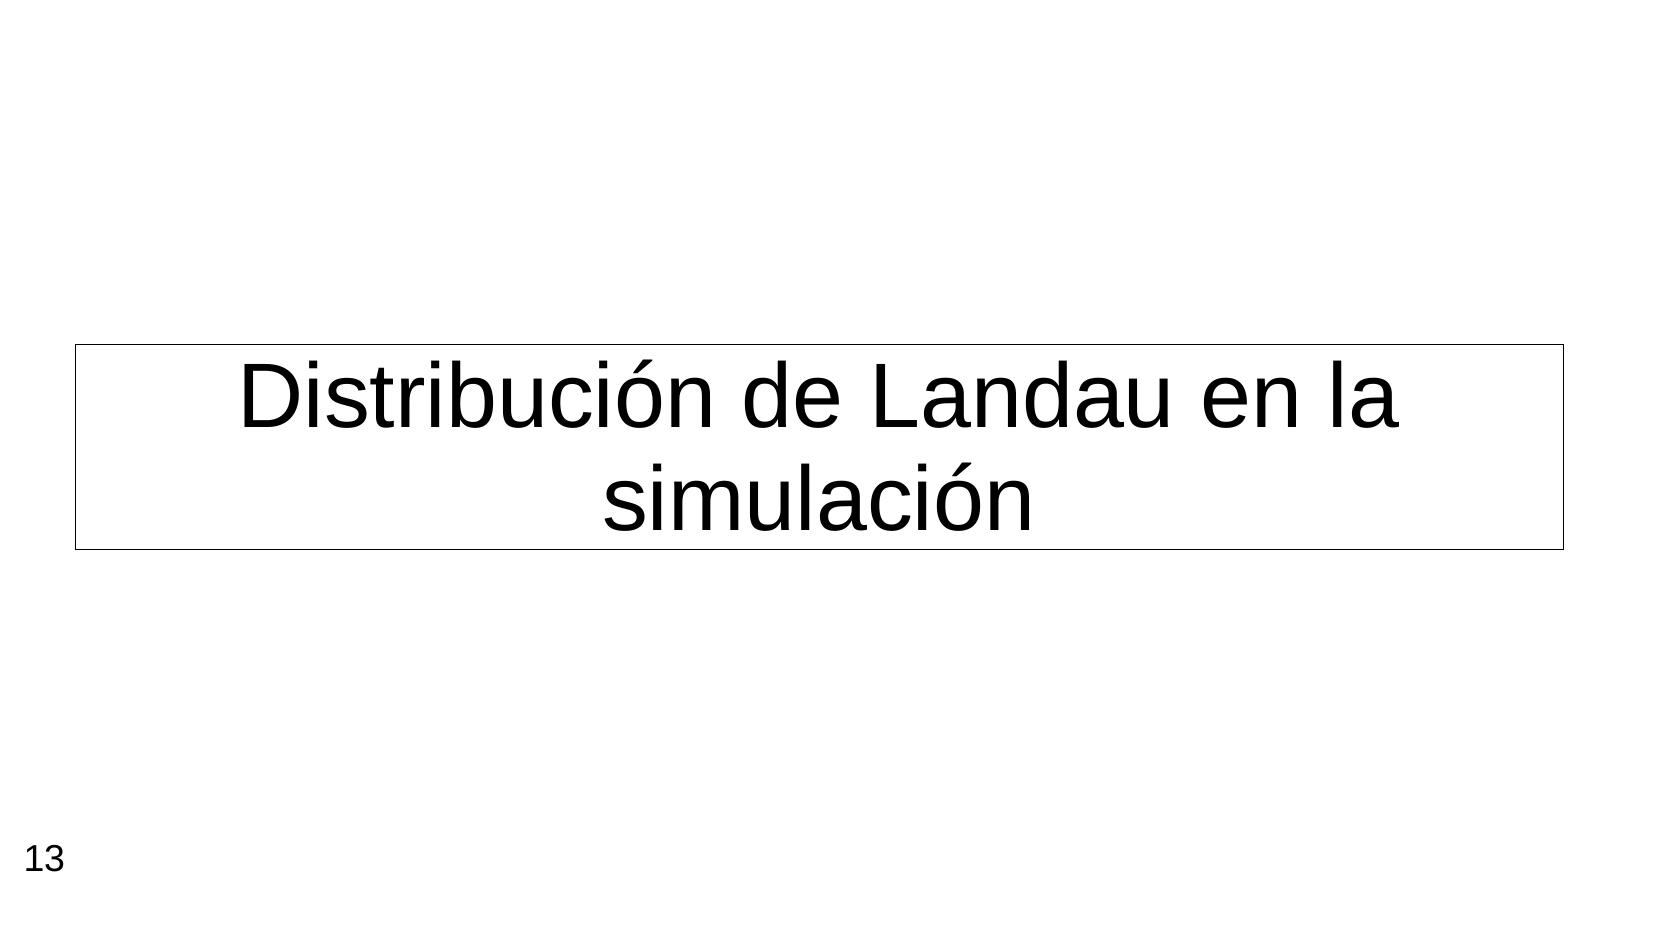

# Distribución de Landau en la simulación